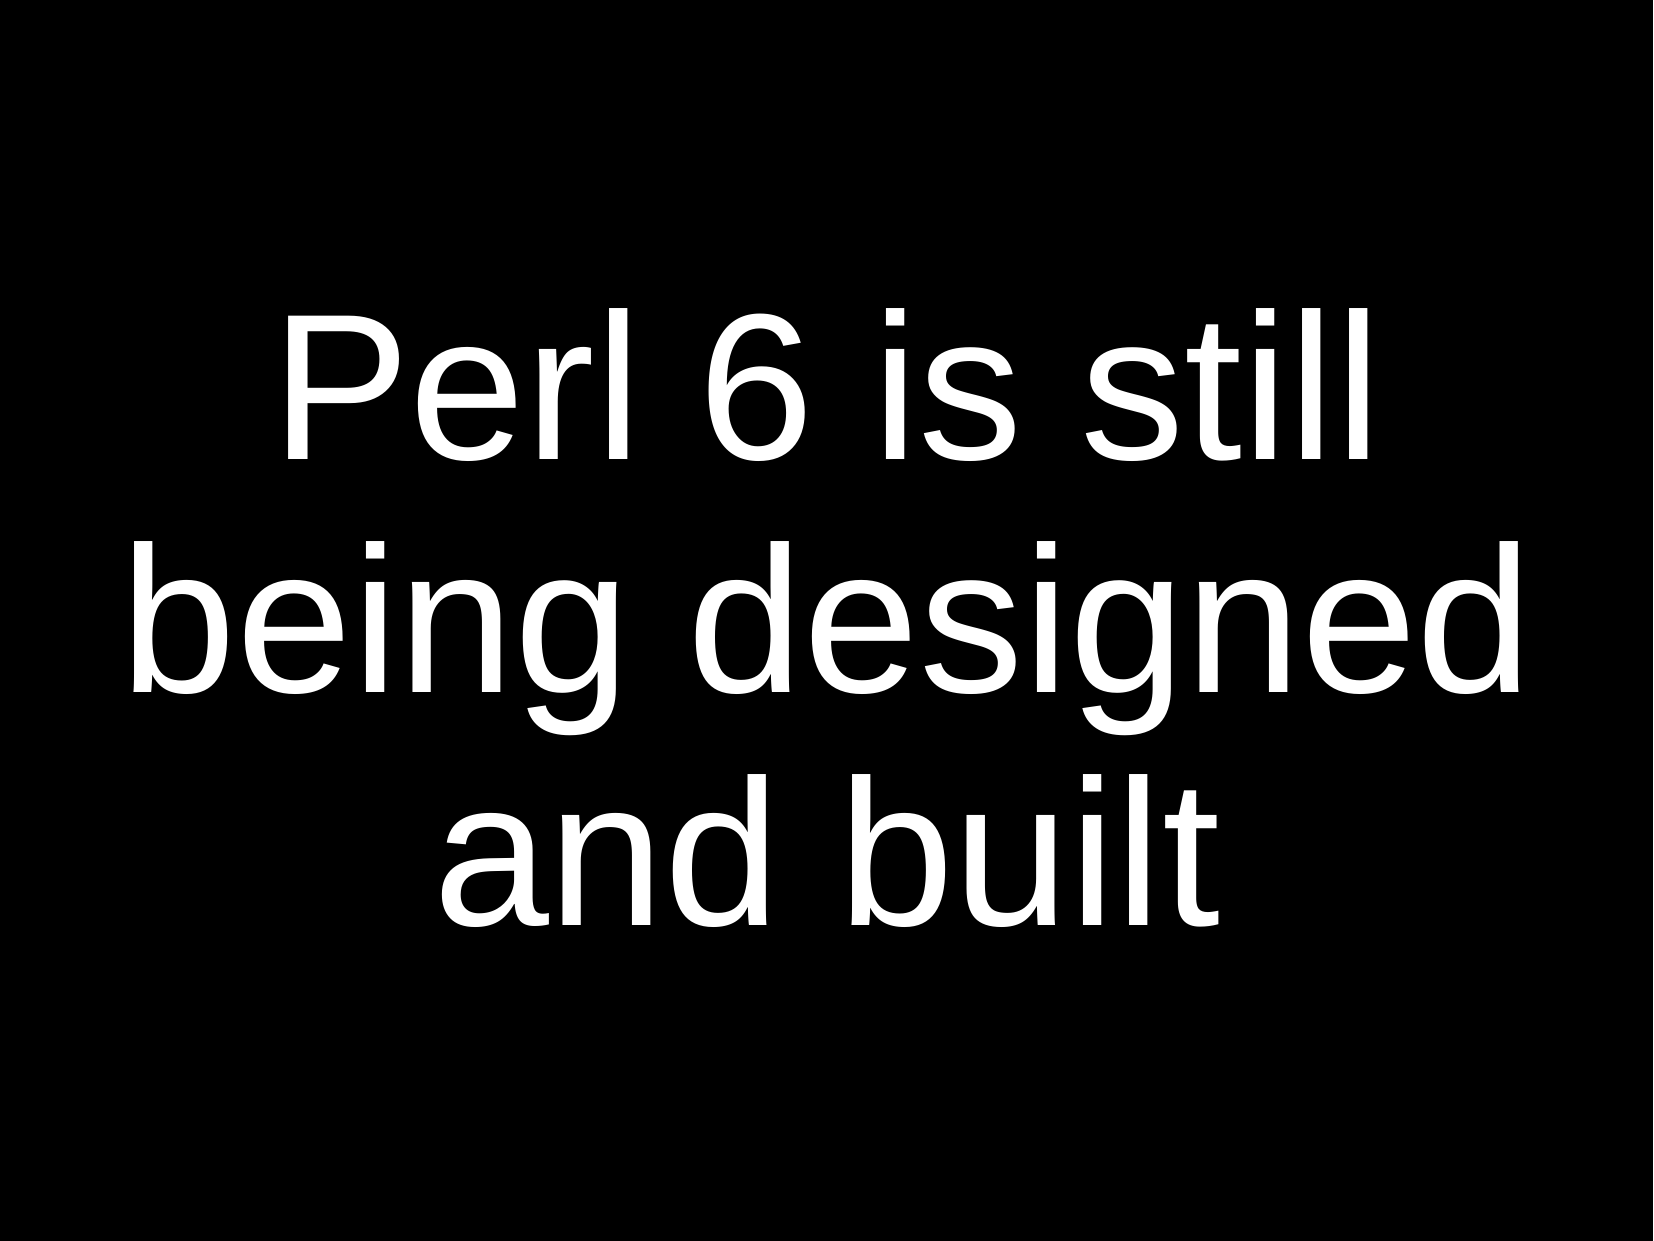

# Perl 6 is still being designed and built